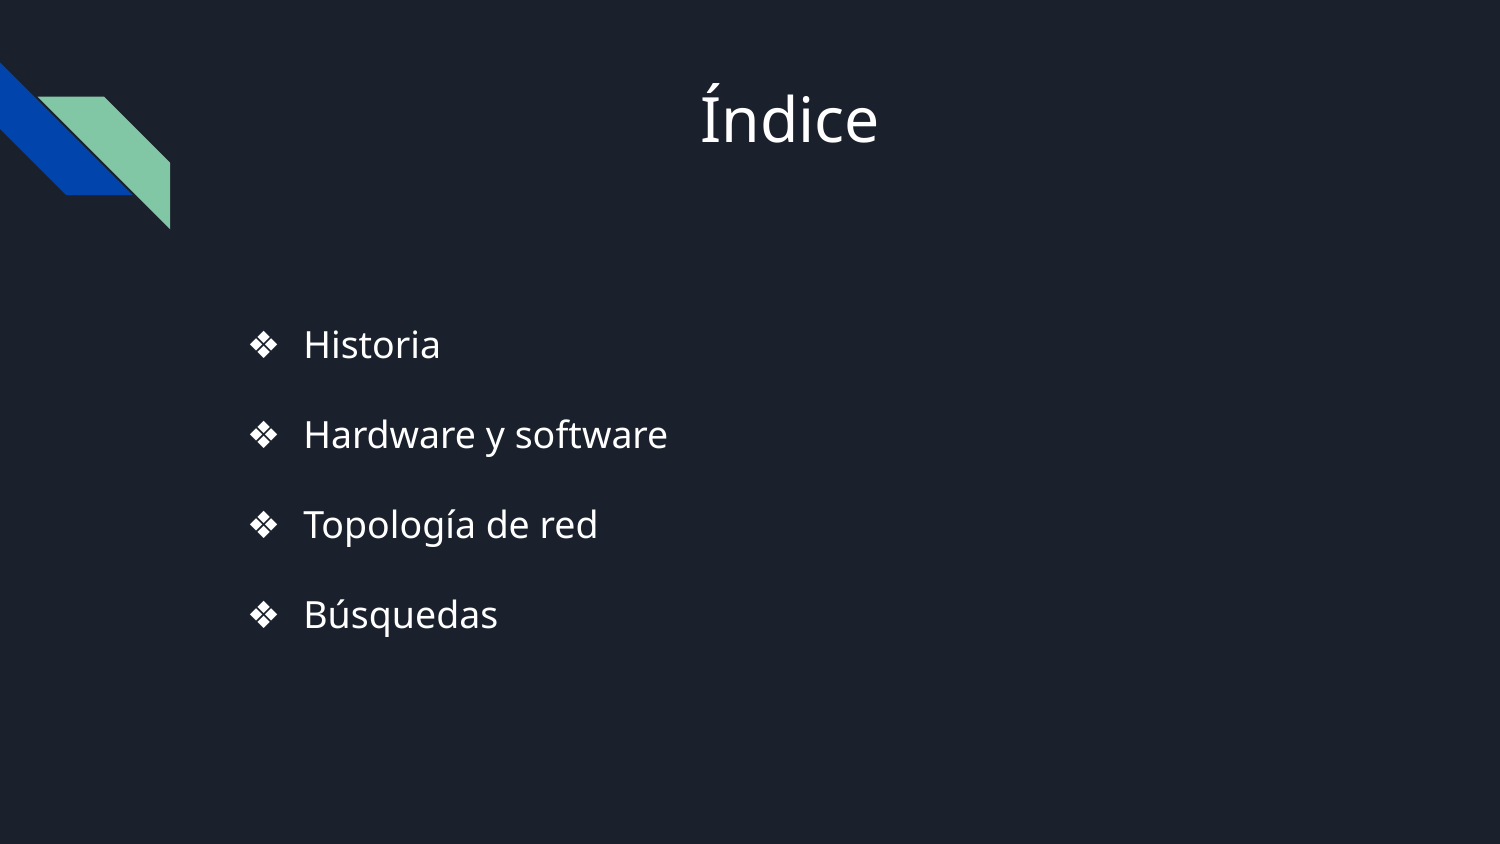

# Índice
Historia
Hardware y software
Topología de red
Búsquedas